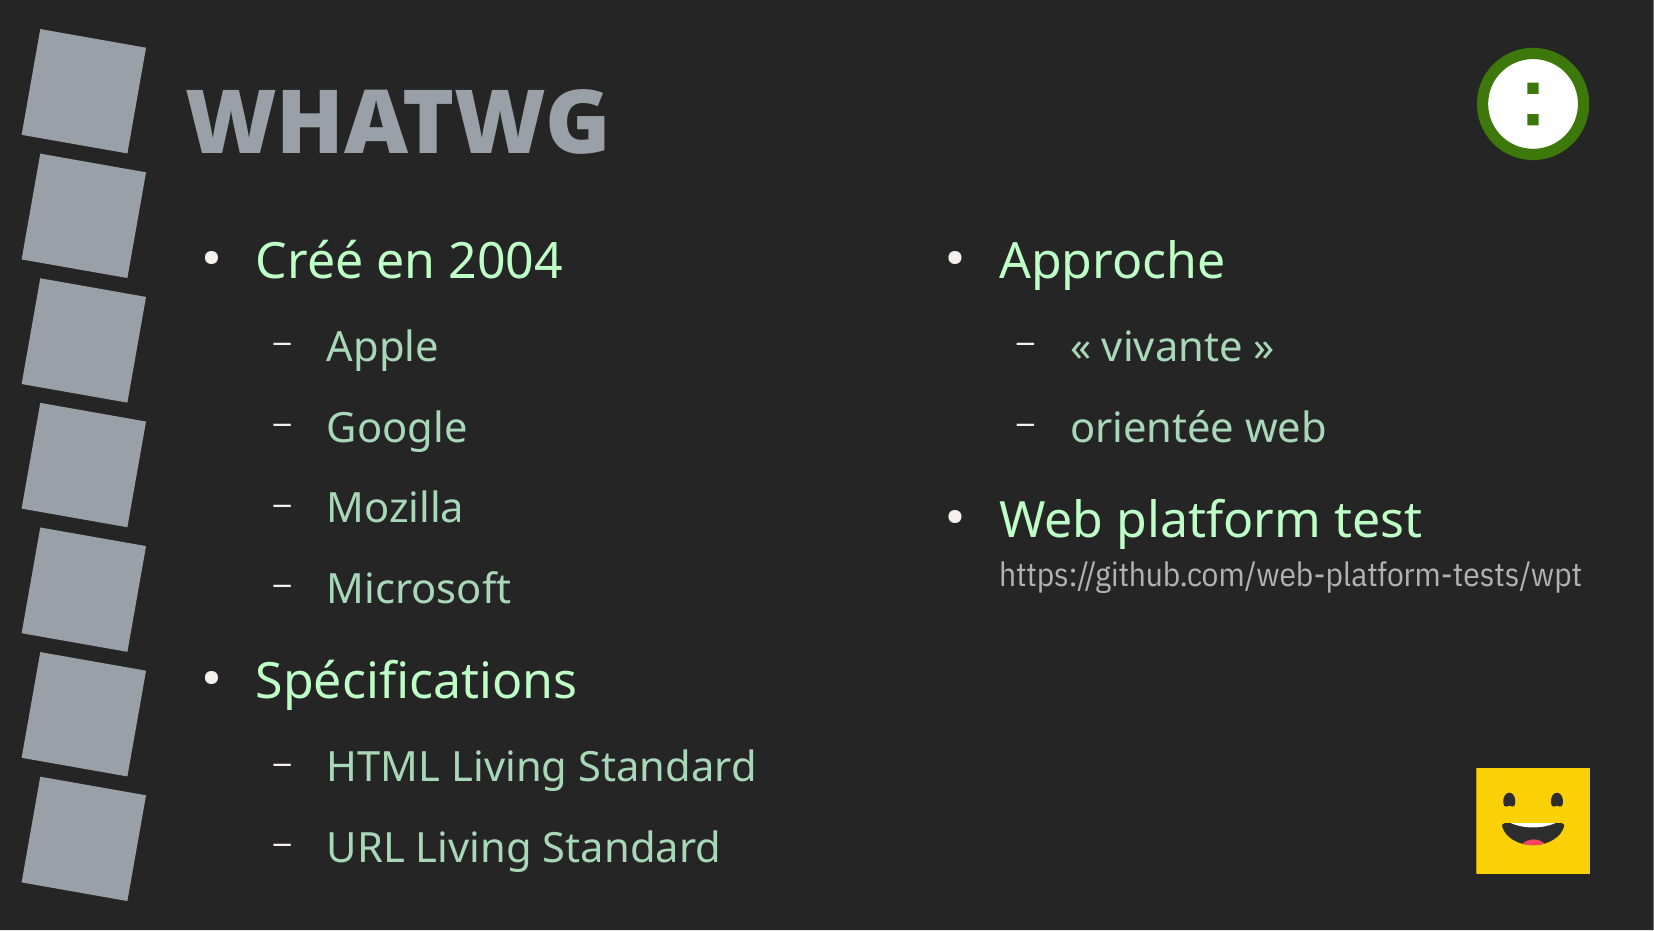

# WHATWG
Créé en 2004
Apple
Google
Mozilla
Microsoft
Spécifications
HTML Living Standard
URL Living Standard
Approche
« vivante »
orientée web
Web platform test
https://github.com/web-platform-tests/wpt